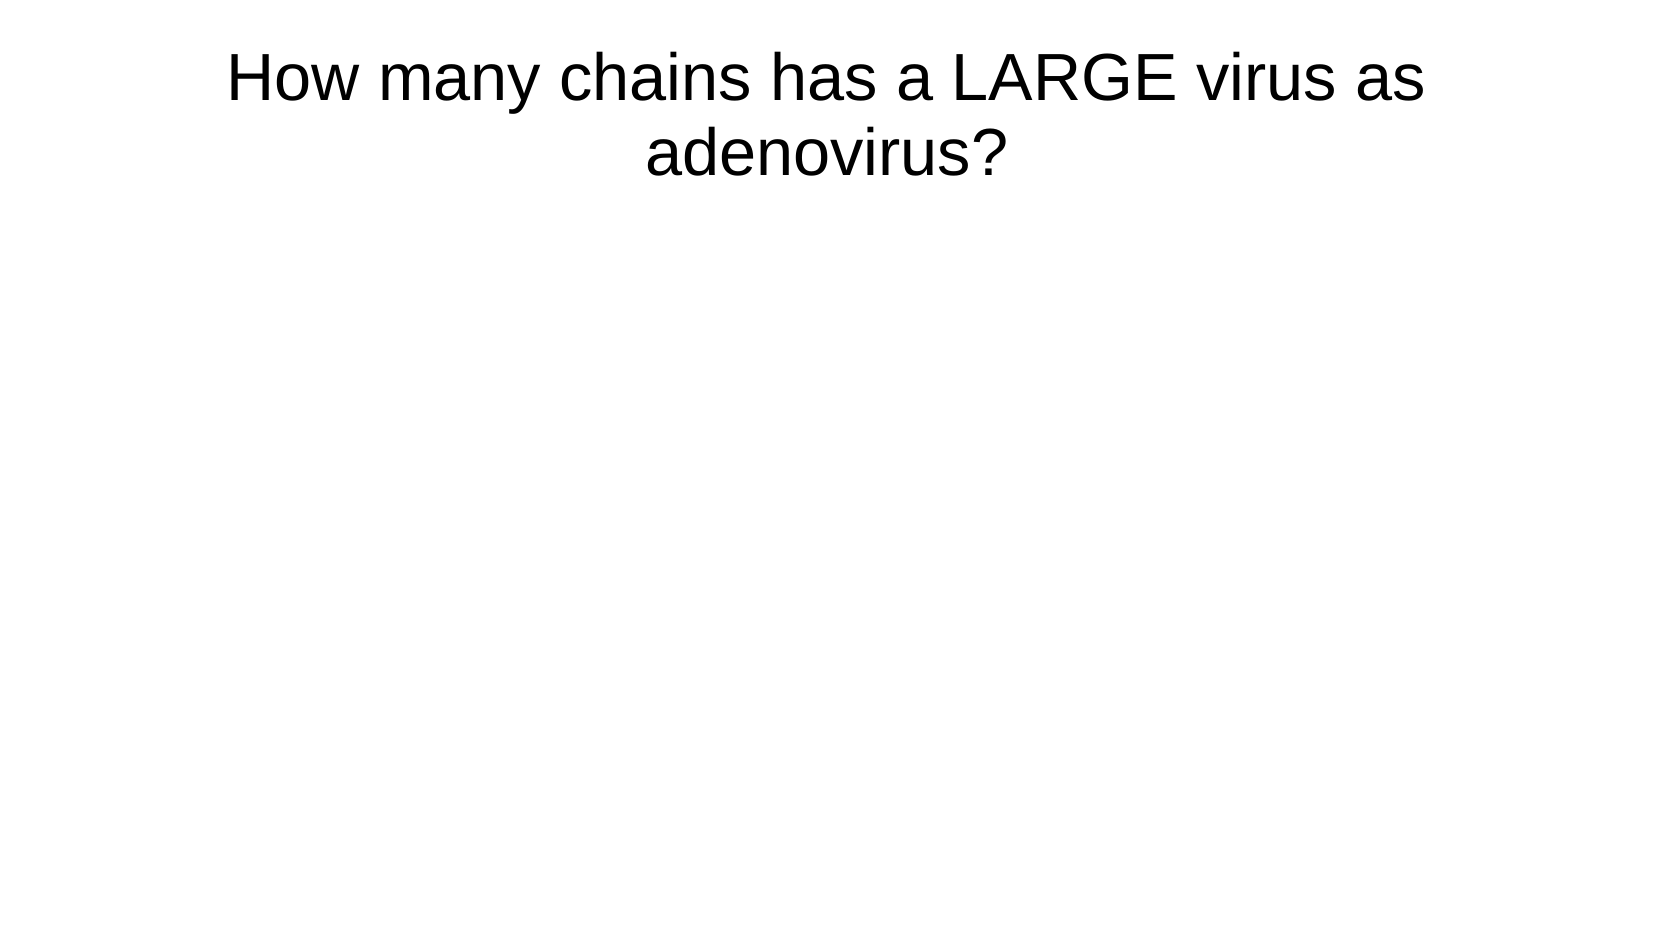

# How many chains has a LARGE virus as adenovirus?